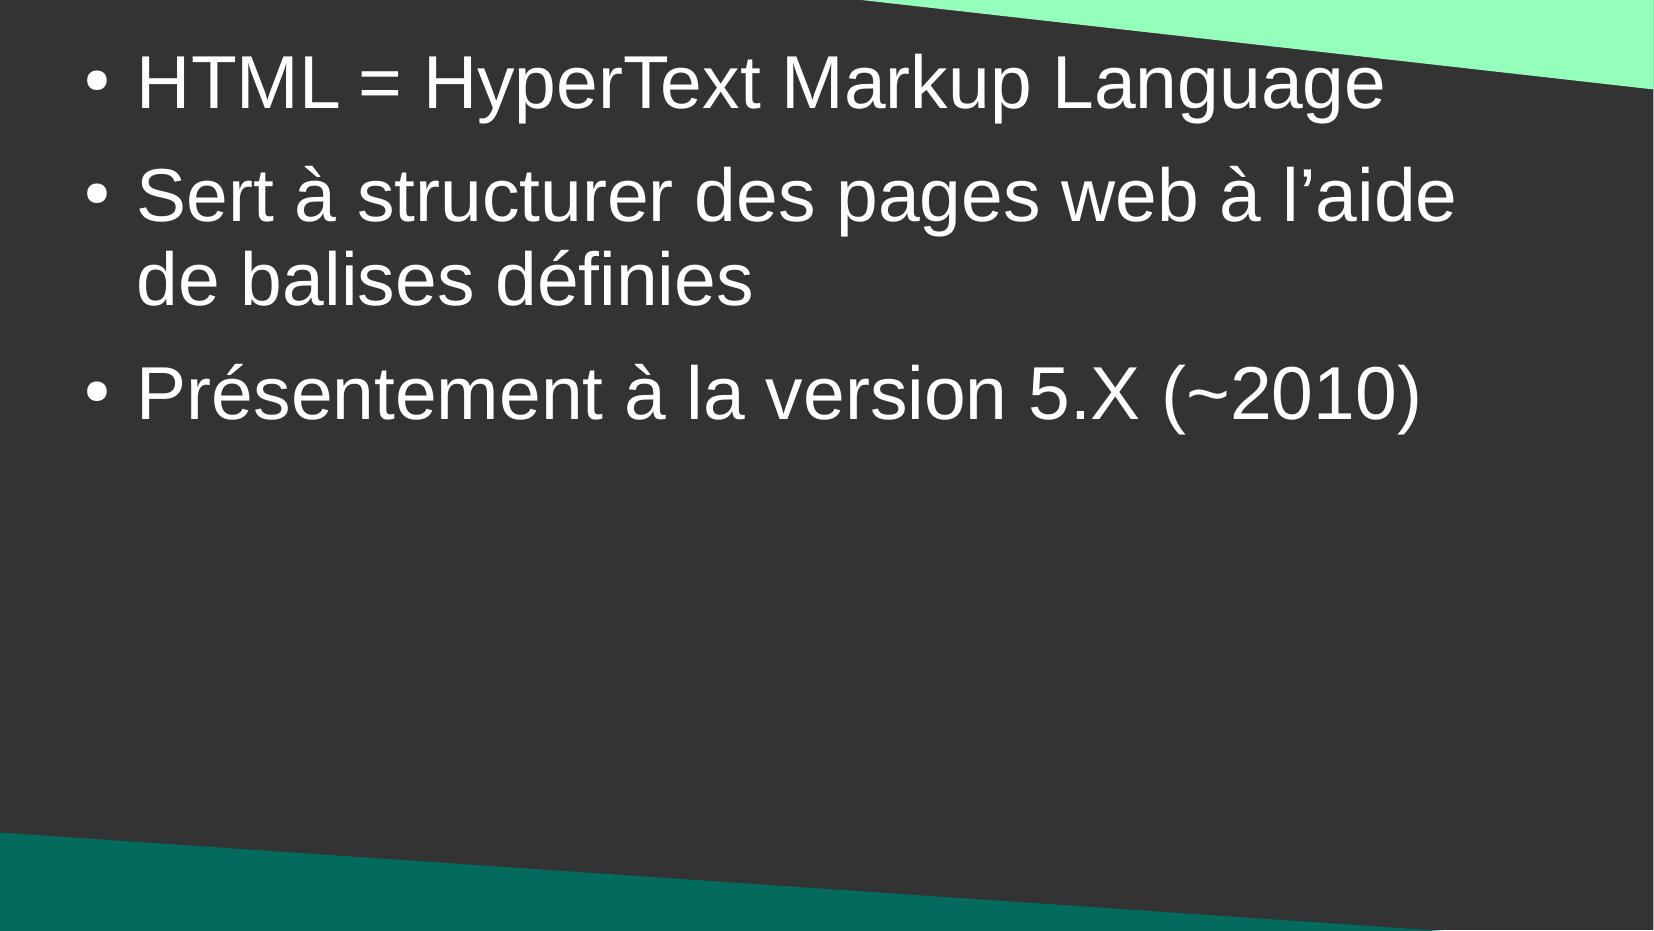

# HTML = HyperText Markup Language
Sert à structurer des pages web à l’aide de balises définies
Présentement à la version 5.X (~2010)